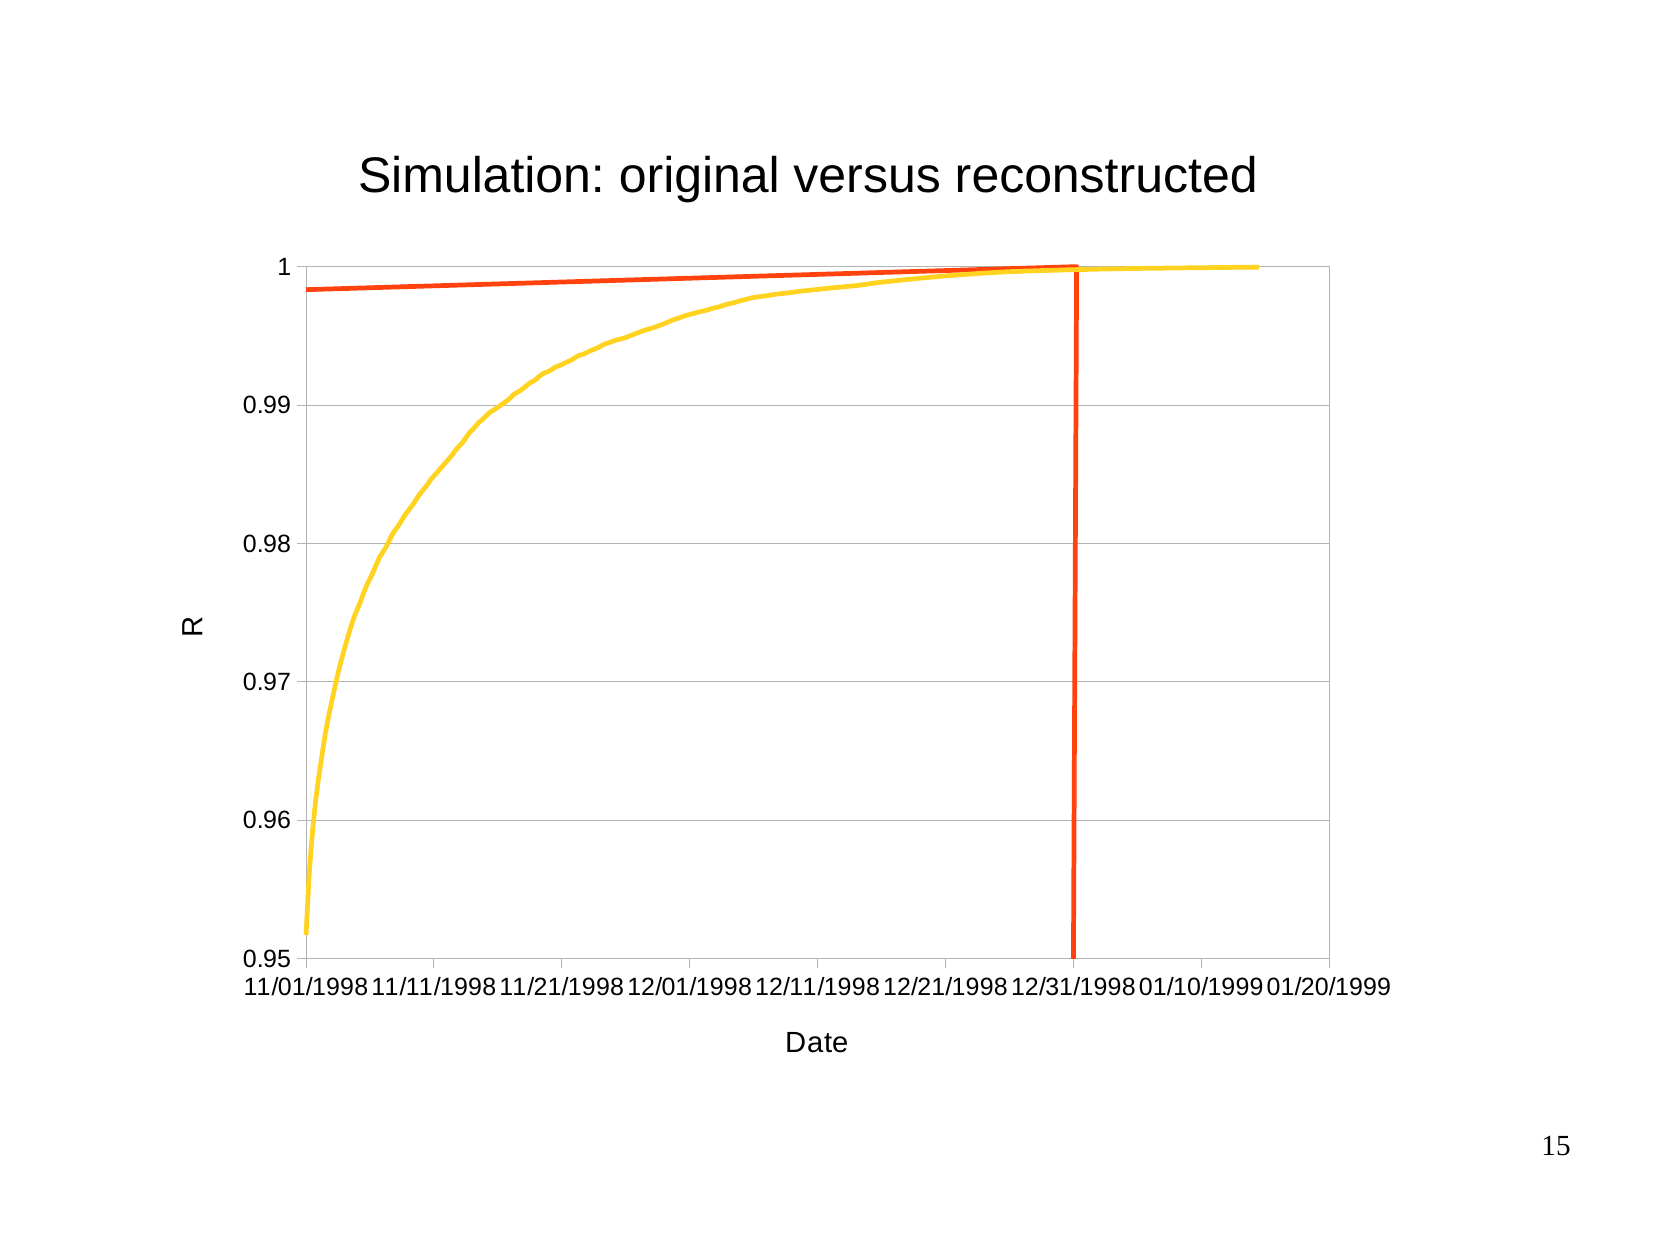

Simulation: original versus reconstructed
### Chart
| Category | Column D | Column E |
|---|---|---|15